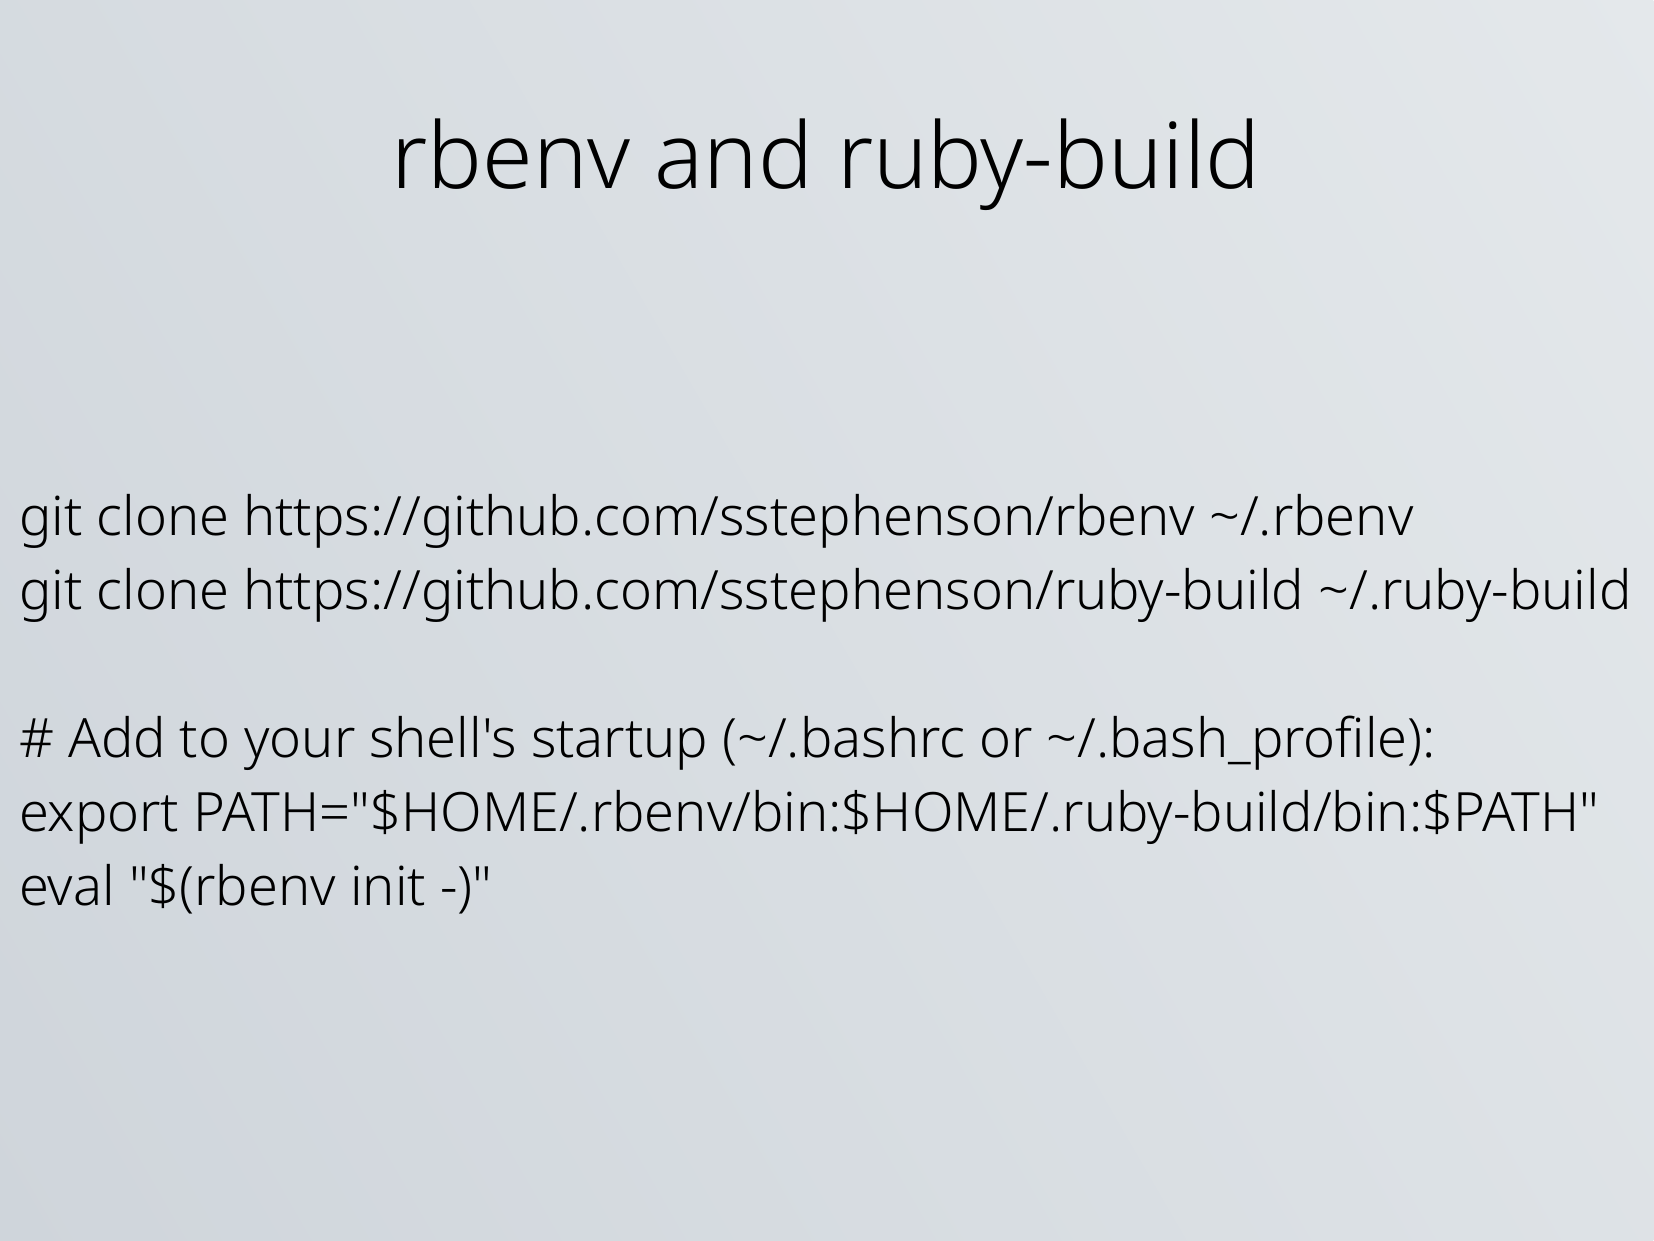

rbenv and ruby-build
# git clone https://github.com/sstephenson/rbenv ~/.rbenv
git clone https://github.com/sstephenson/ruby-build ~/.ruby-build
# Add to your shell's startup (~/.bashrc or ~/.bash_profile):
export PATH="$HOME/.rbenv/bin:$HOME/.ruby-build/bin:$PATH"
eval "$(rbenv init -)"